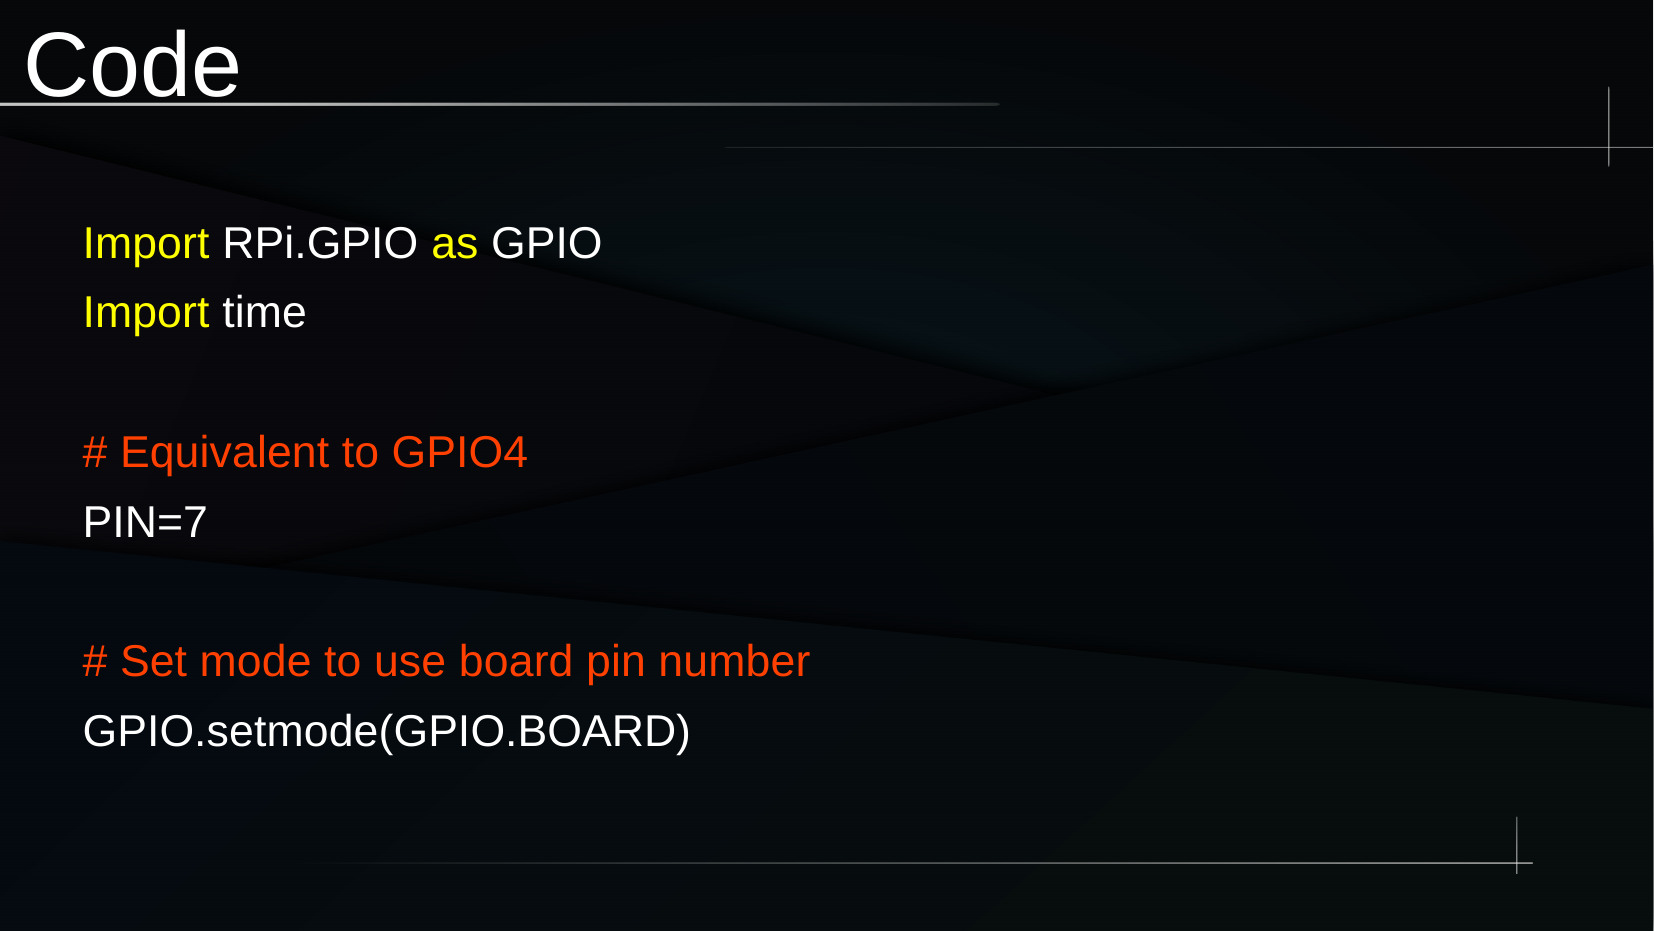

# Code
Import RPi.GPIO as GPIO
Import time
# Equivalent to GPIO4
PIN=7
# Set mode to use board pin number
GPIO.setmode(GPIO.BOARD)